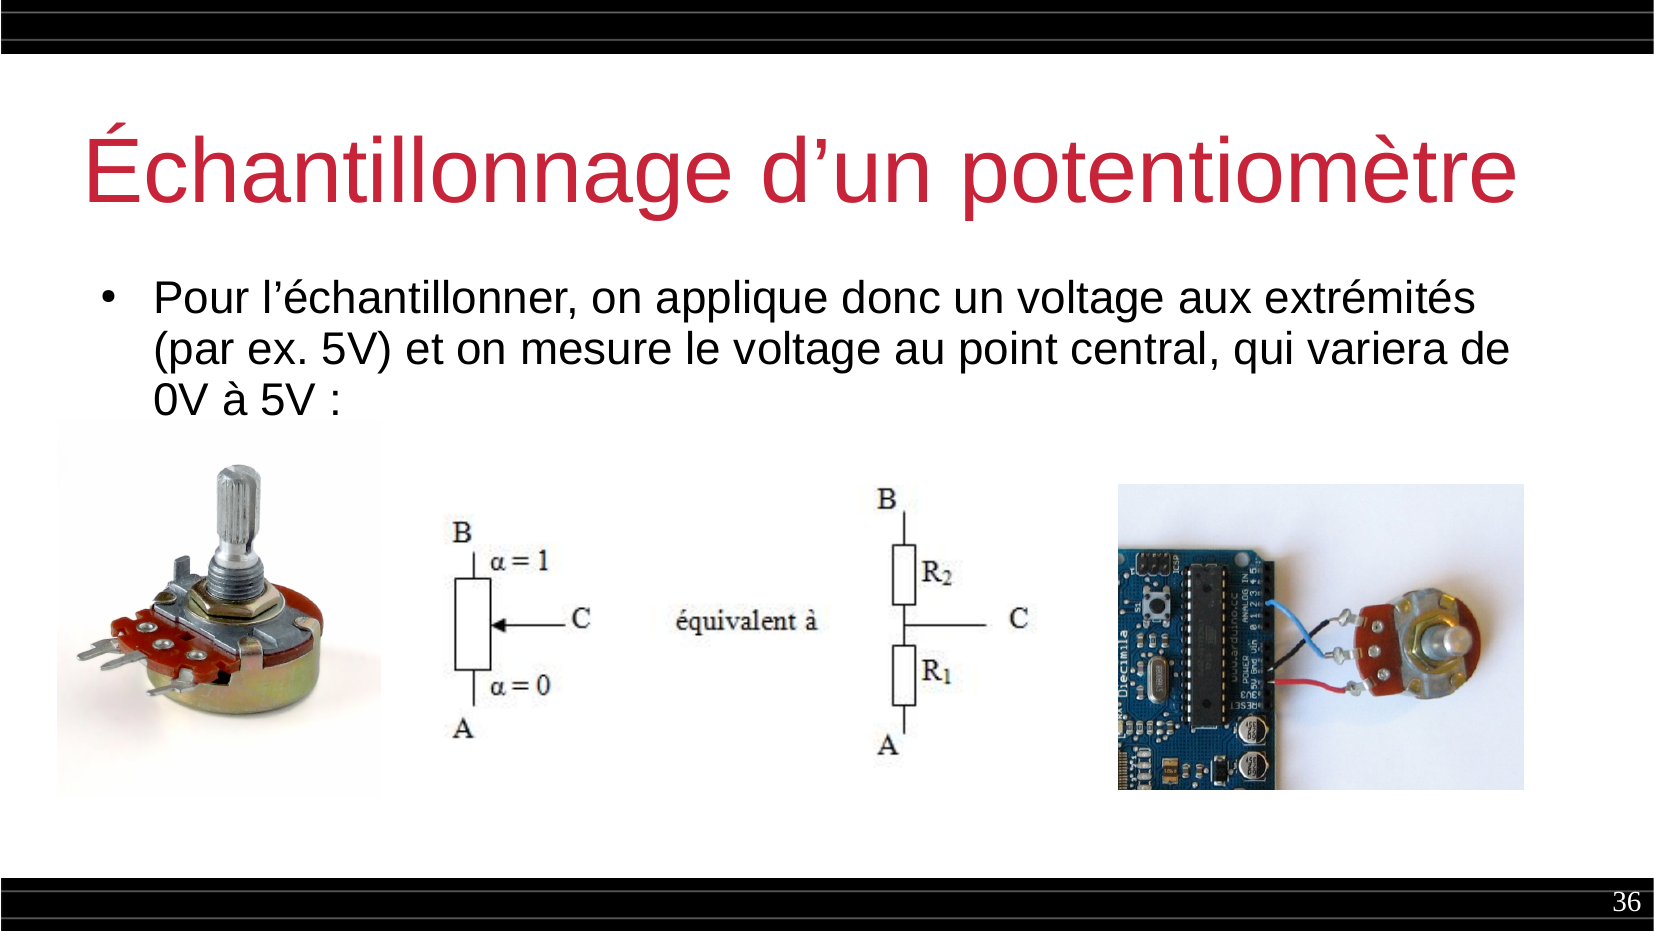

# Échantillonnage d’un potentiomètre
Pour l’échantillonner, on applique donc un voltage aux extrémités (par ex. 5V) et on mesure le voltage au point central, qui variera de 0V à 5V :